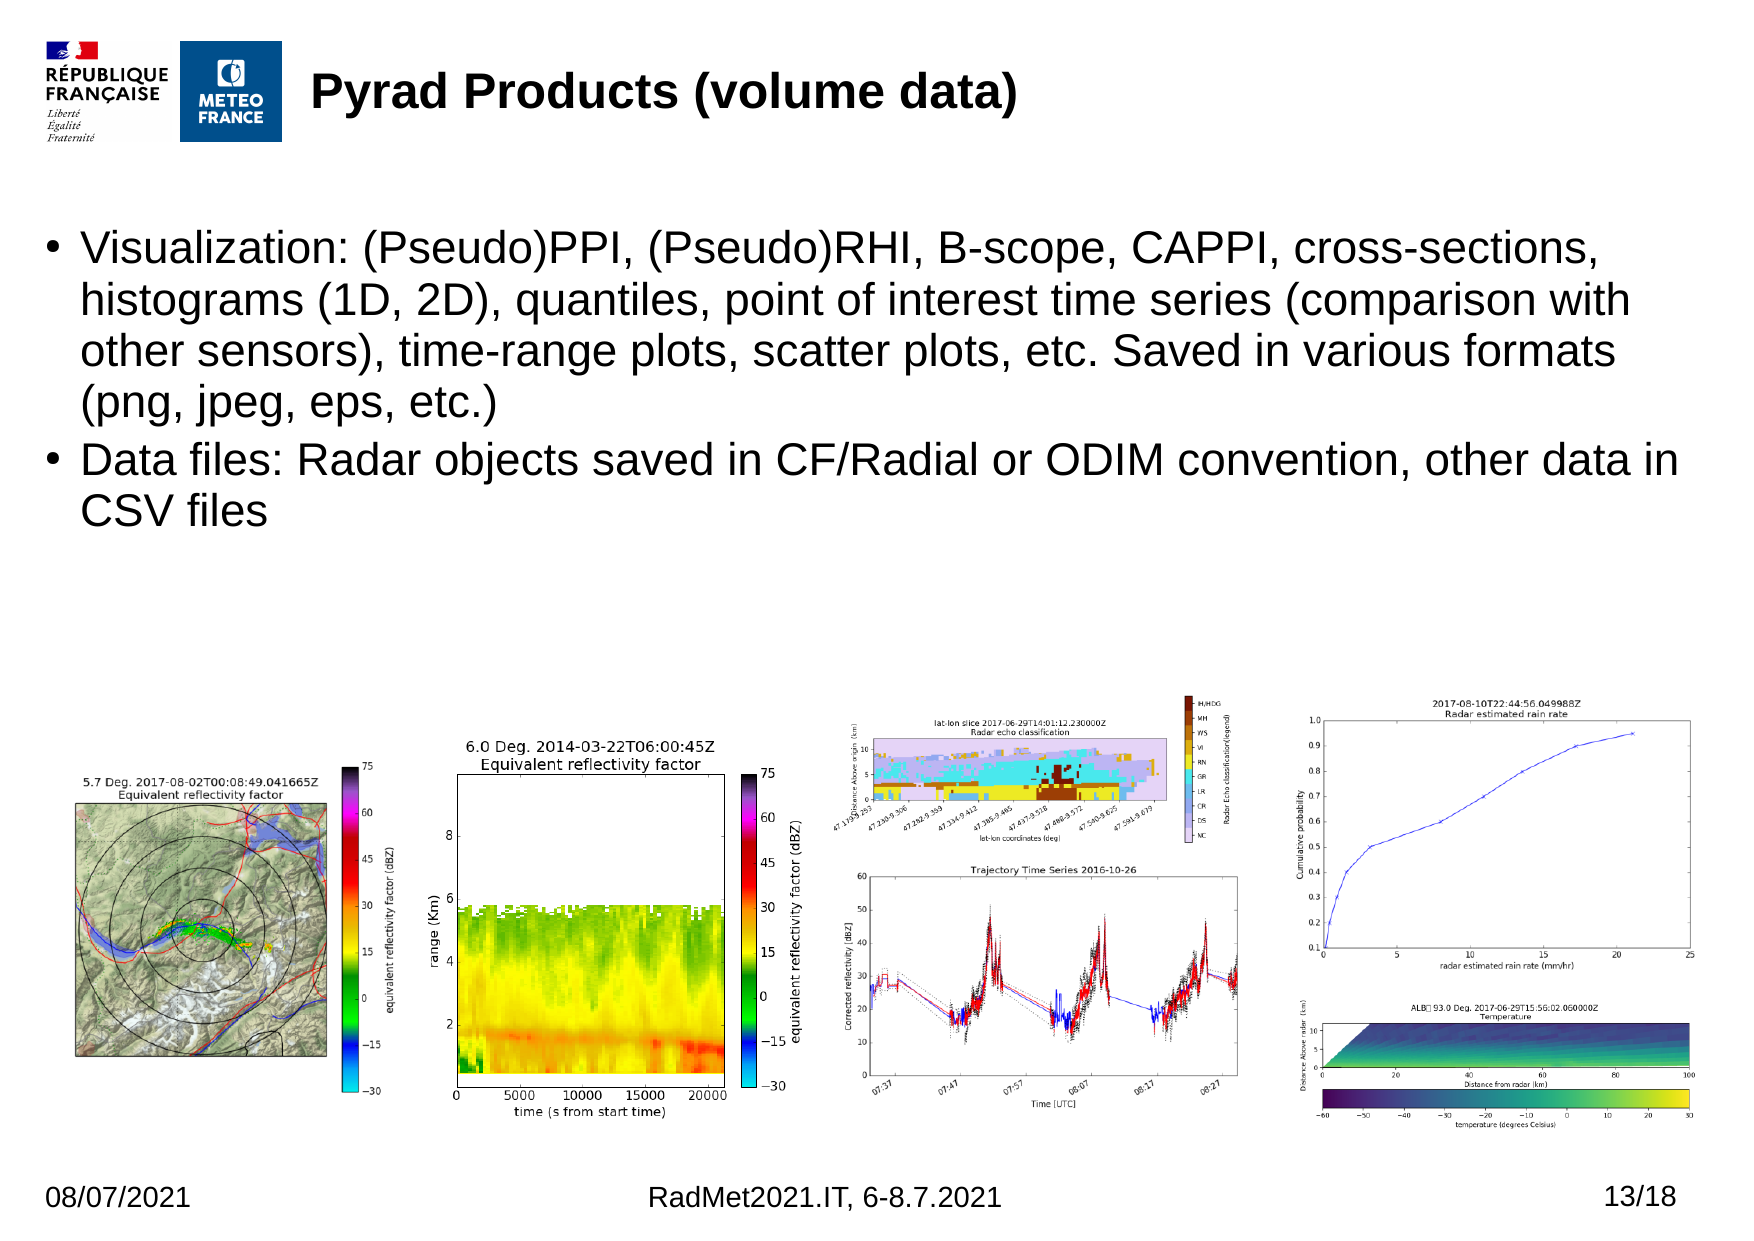

# Pyrad Products (volume data)
Visualization: (Pseudo)PPI, (Pseudo)RHI, B-scope, CAPPI, cross-sections, histograms (1D, 2D), quantiles, point of interest time series (comparison with other sensors), time-range plots, scatter plots, etc. Saved in various formats (png, jpeg, eps, etc.)
Data files: Radar objects saved in CF/Radial or ODIM convention, other data in CSV files
13
08/07/2021
RadMet2021.IT, 6-8.7.2021